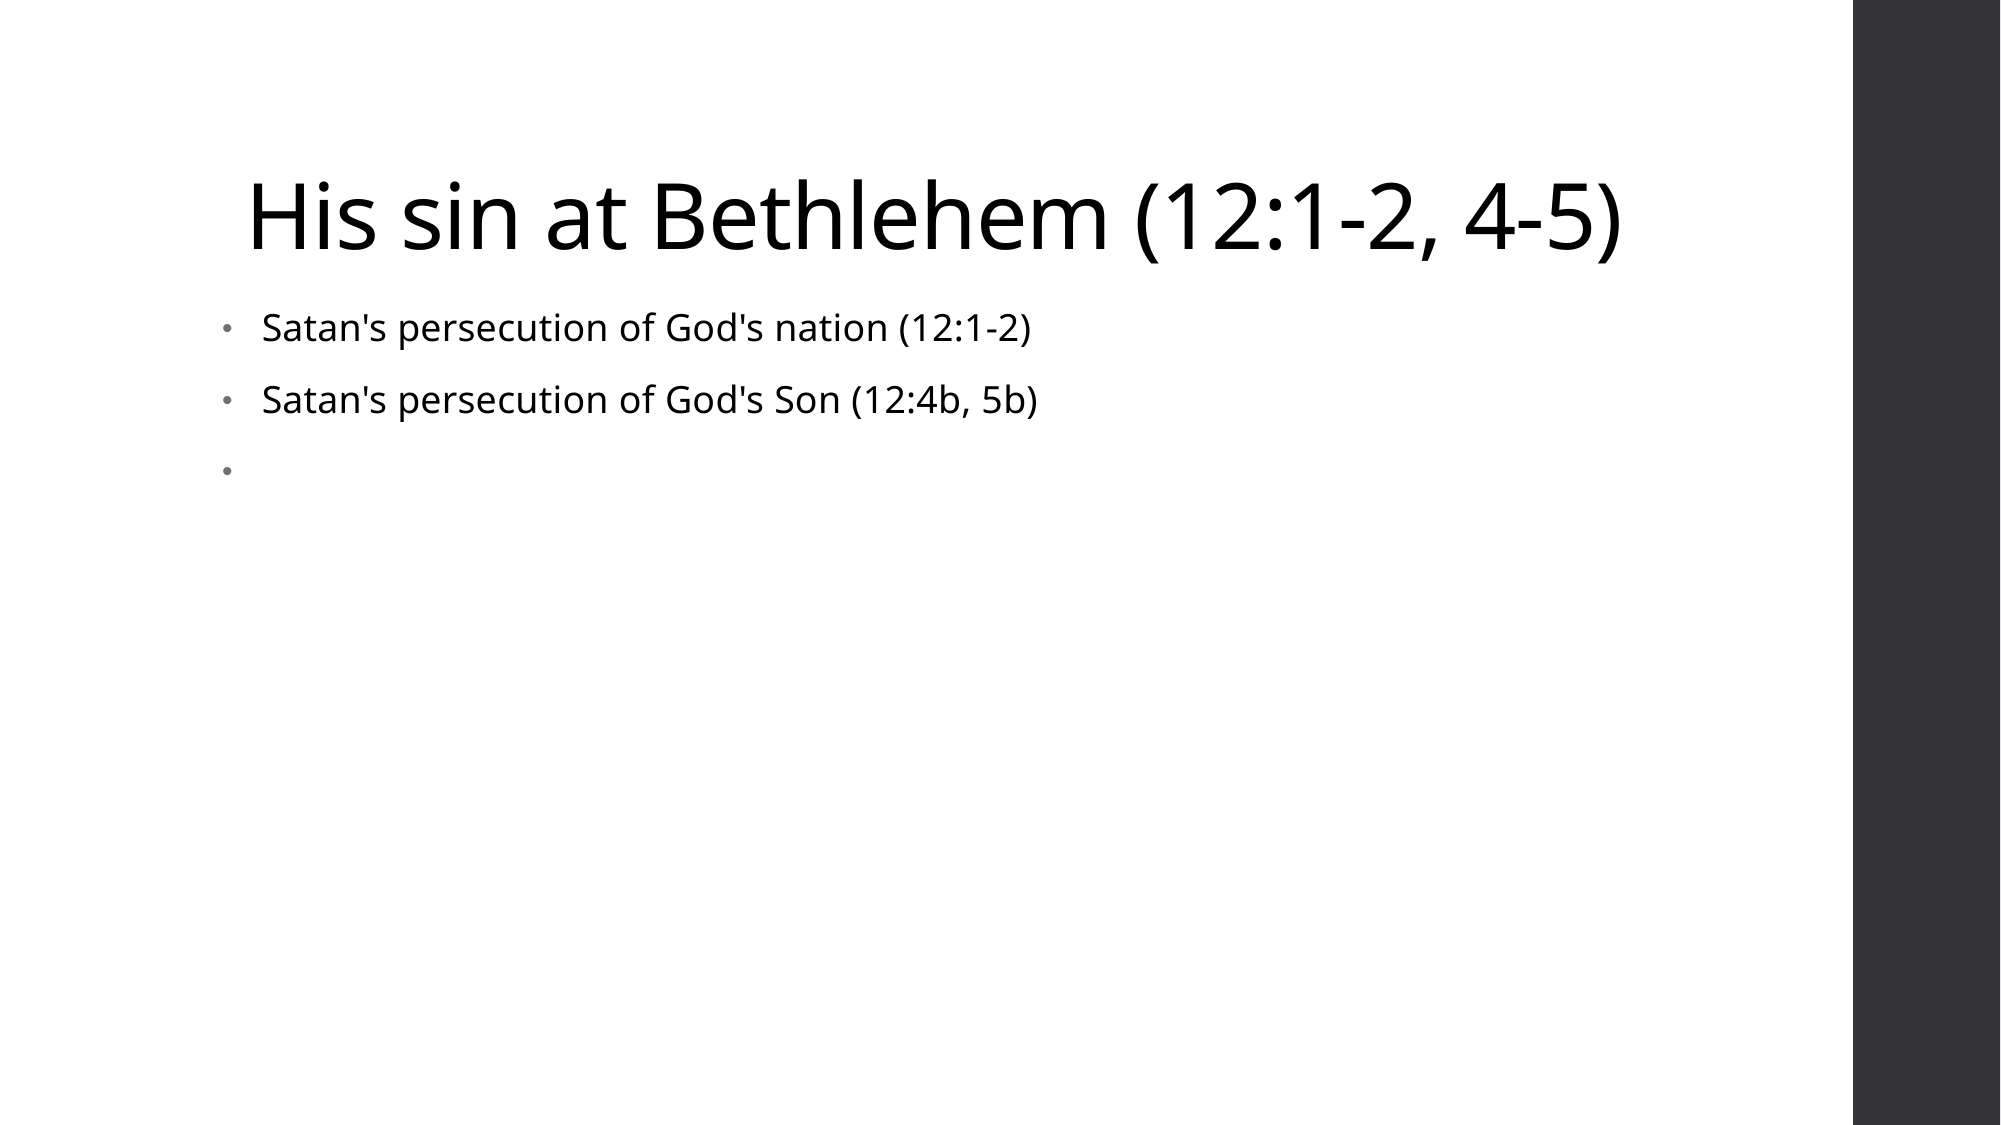

# His sin at Bethlehem (12:1-2, 4-5)
 Satan's persecution of God's nation (12:1-2)
 Satan's persecution of God's Son (12:4b, 5b)